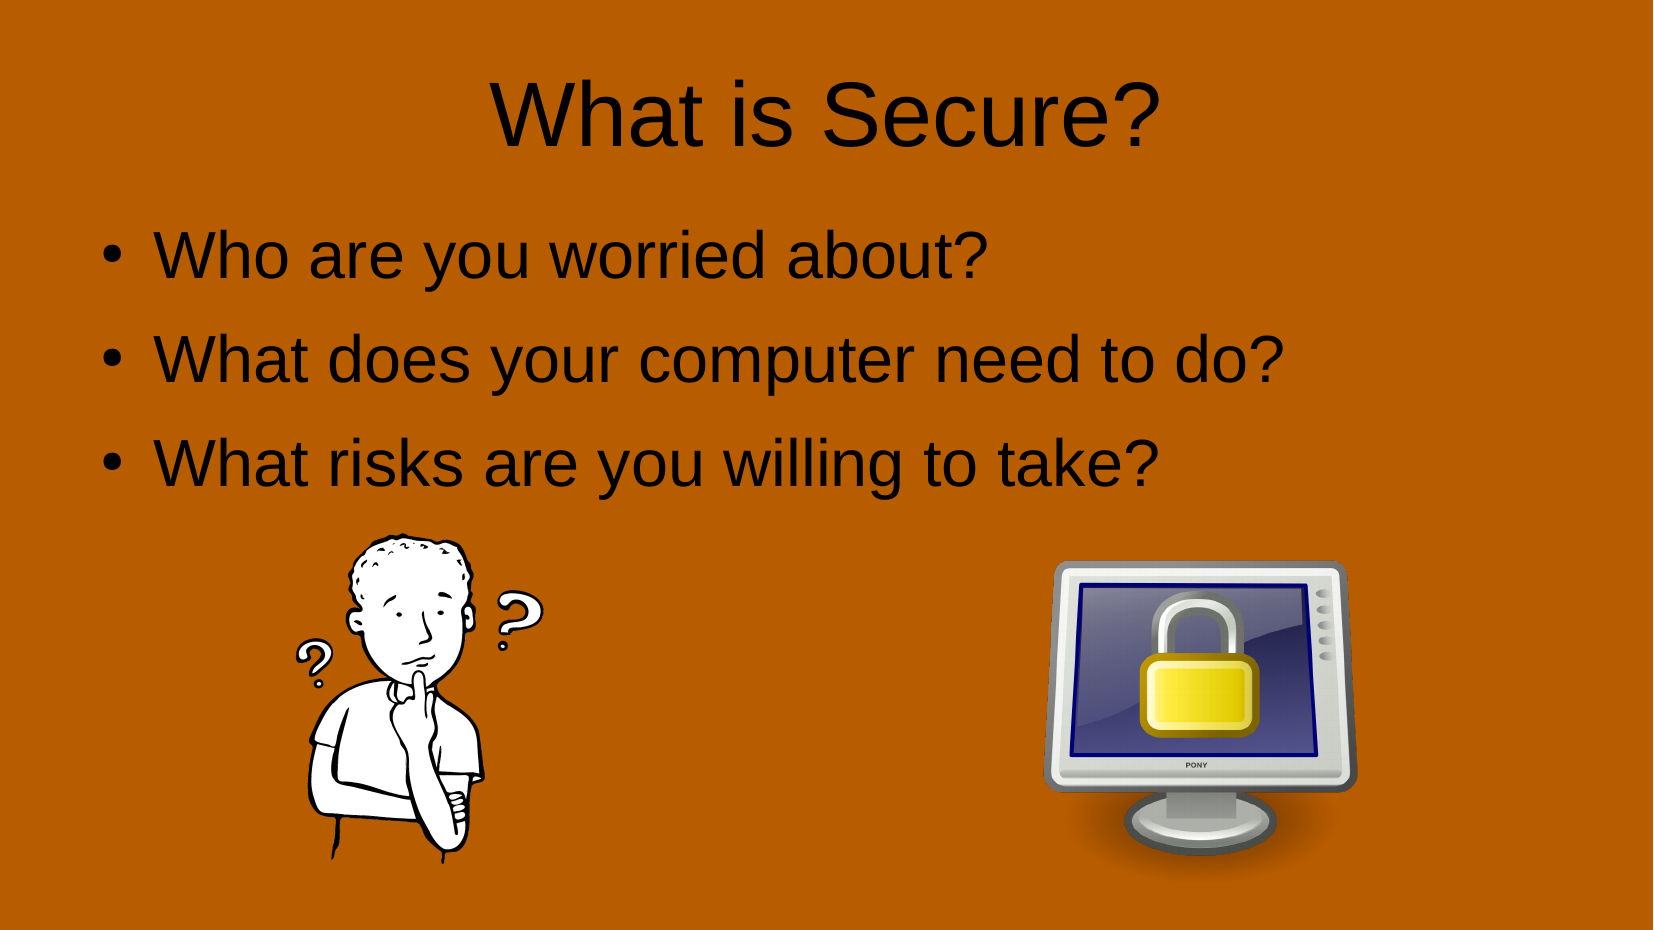

# What is Secure?
Who are you worried about?
What does your computer need to do?
What risks are you willing to take?